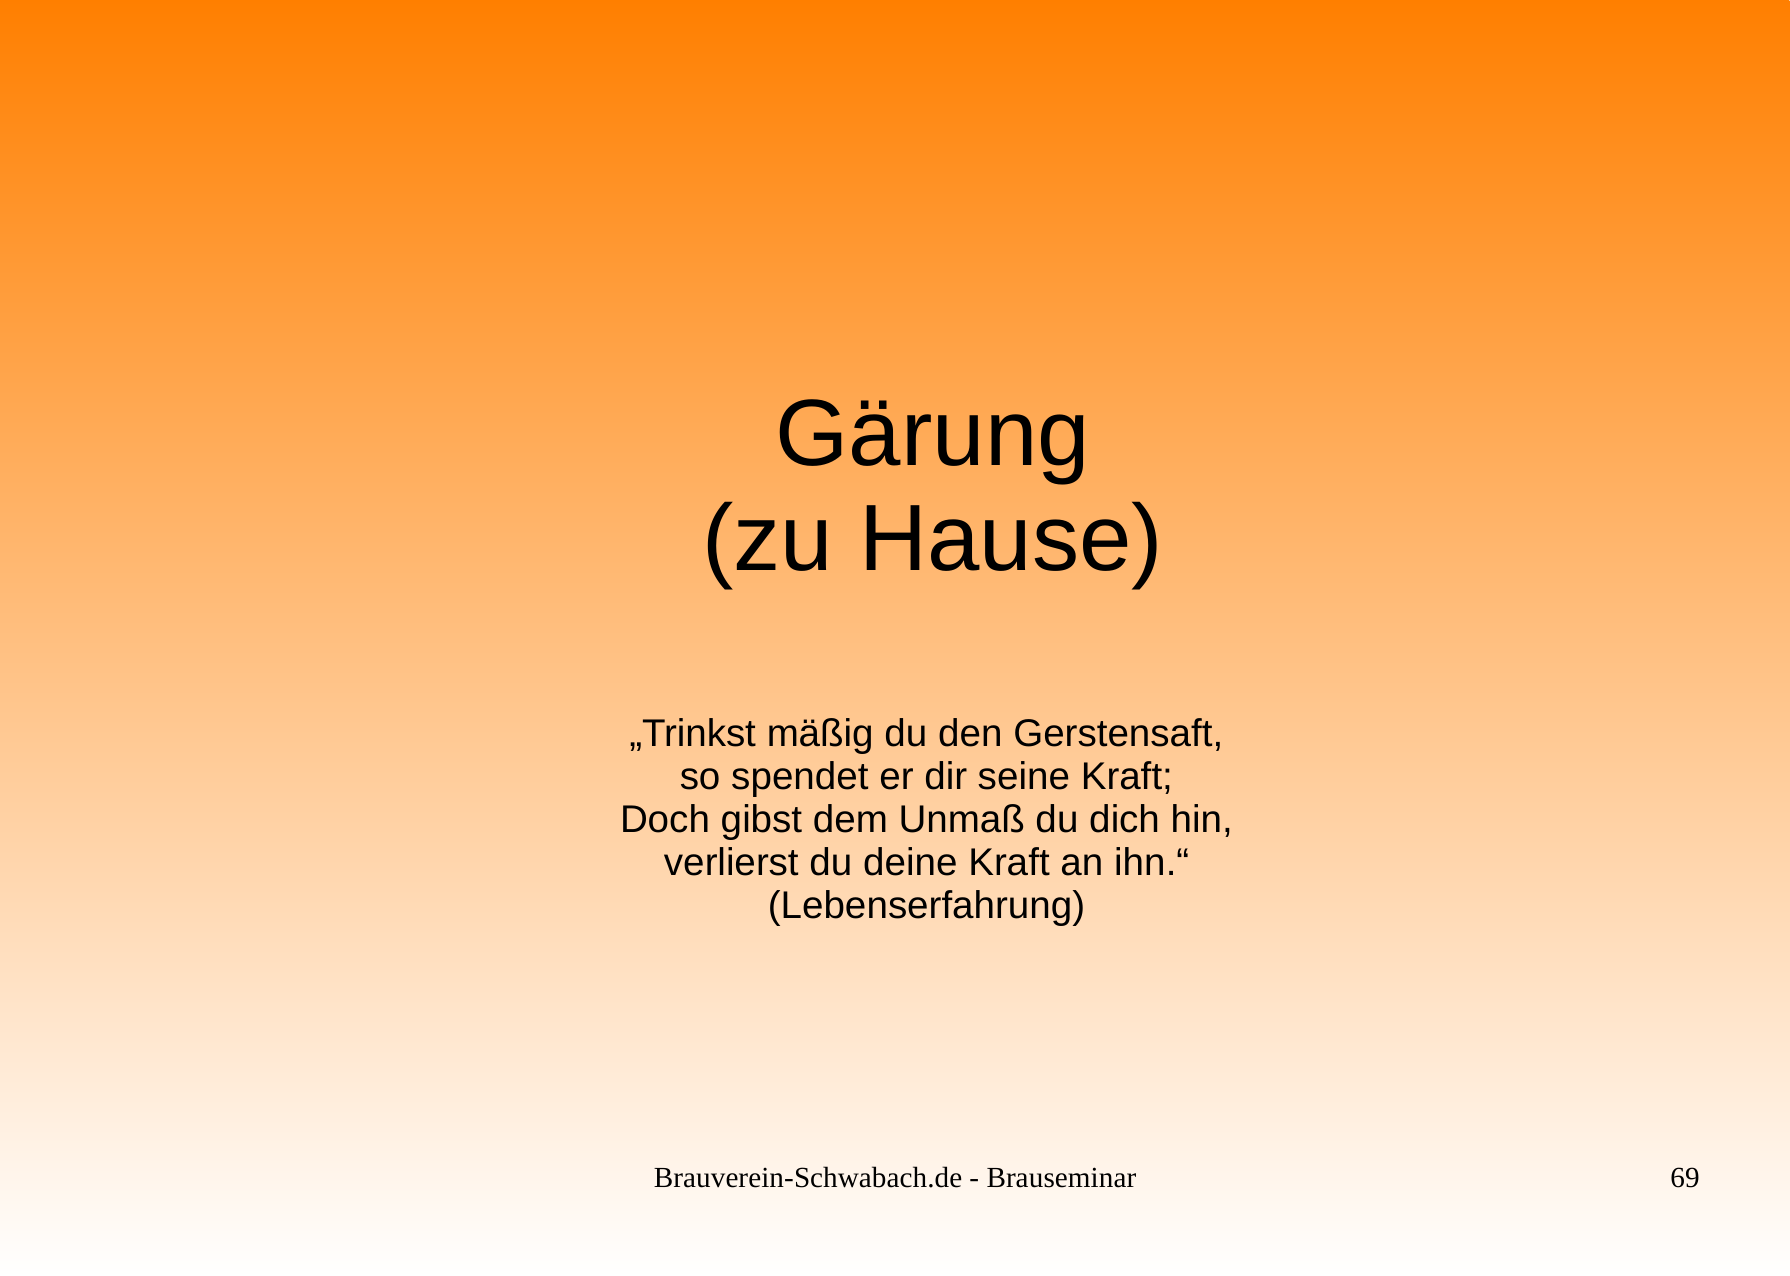

# Gärung (zu Hause)
„Trinkst mäßig du den Gerstensaft,
so spendet er dir seine Kraft;
Doch gibst dem Unmaß du dich hin,
verlierst du deine Kraft an ihn.“
(Lebenserfahrung)
Brauverein-Schwabach.de - Brauseminar
69